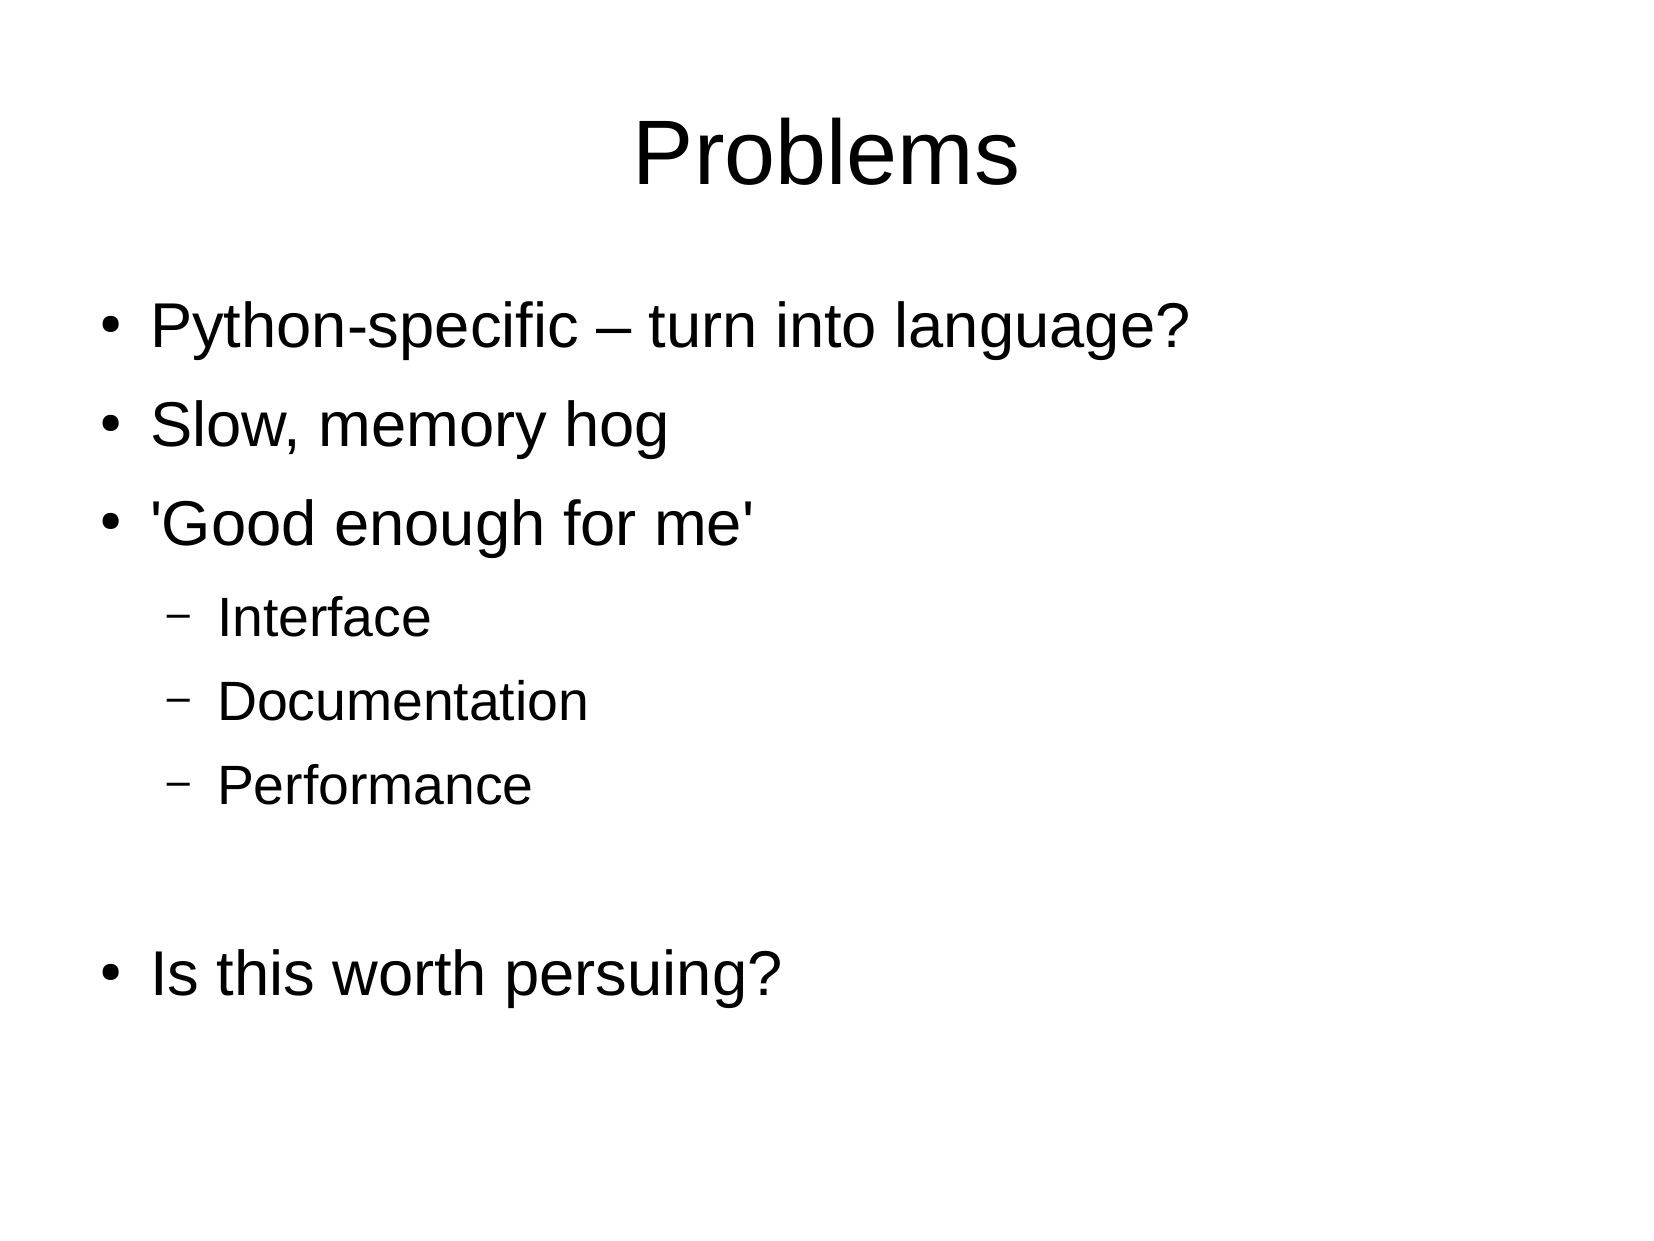

# Problems
Python-specific – turn into language?
Slow, memory hog
'Good enough for me'
Interface
Documentation
Performance
Is this worth persuing?